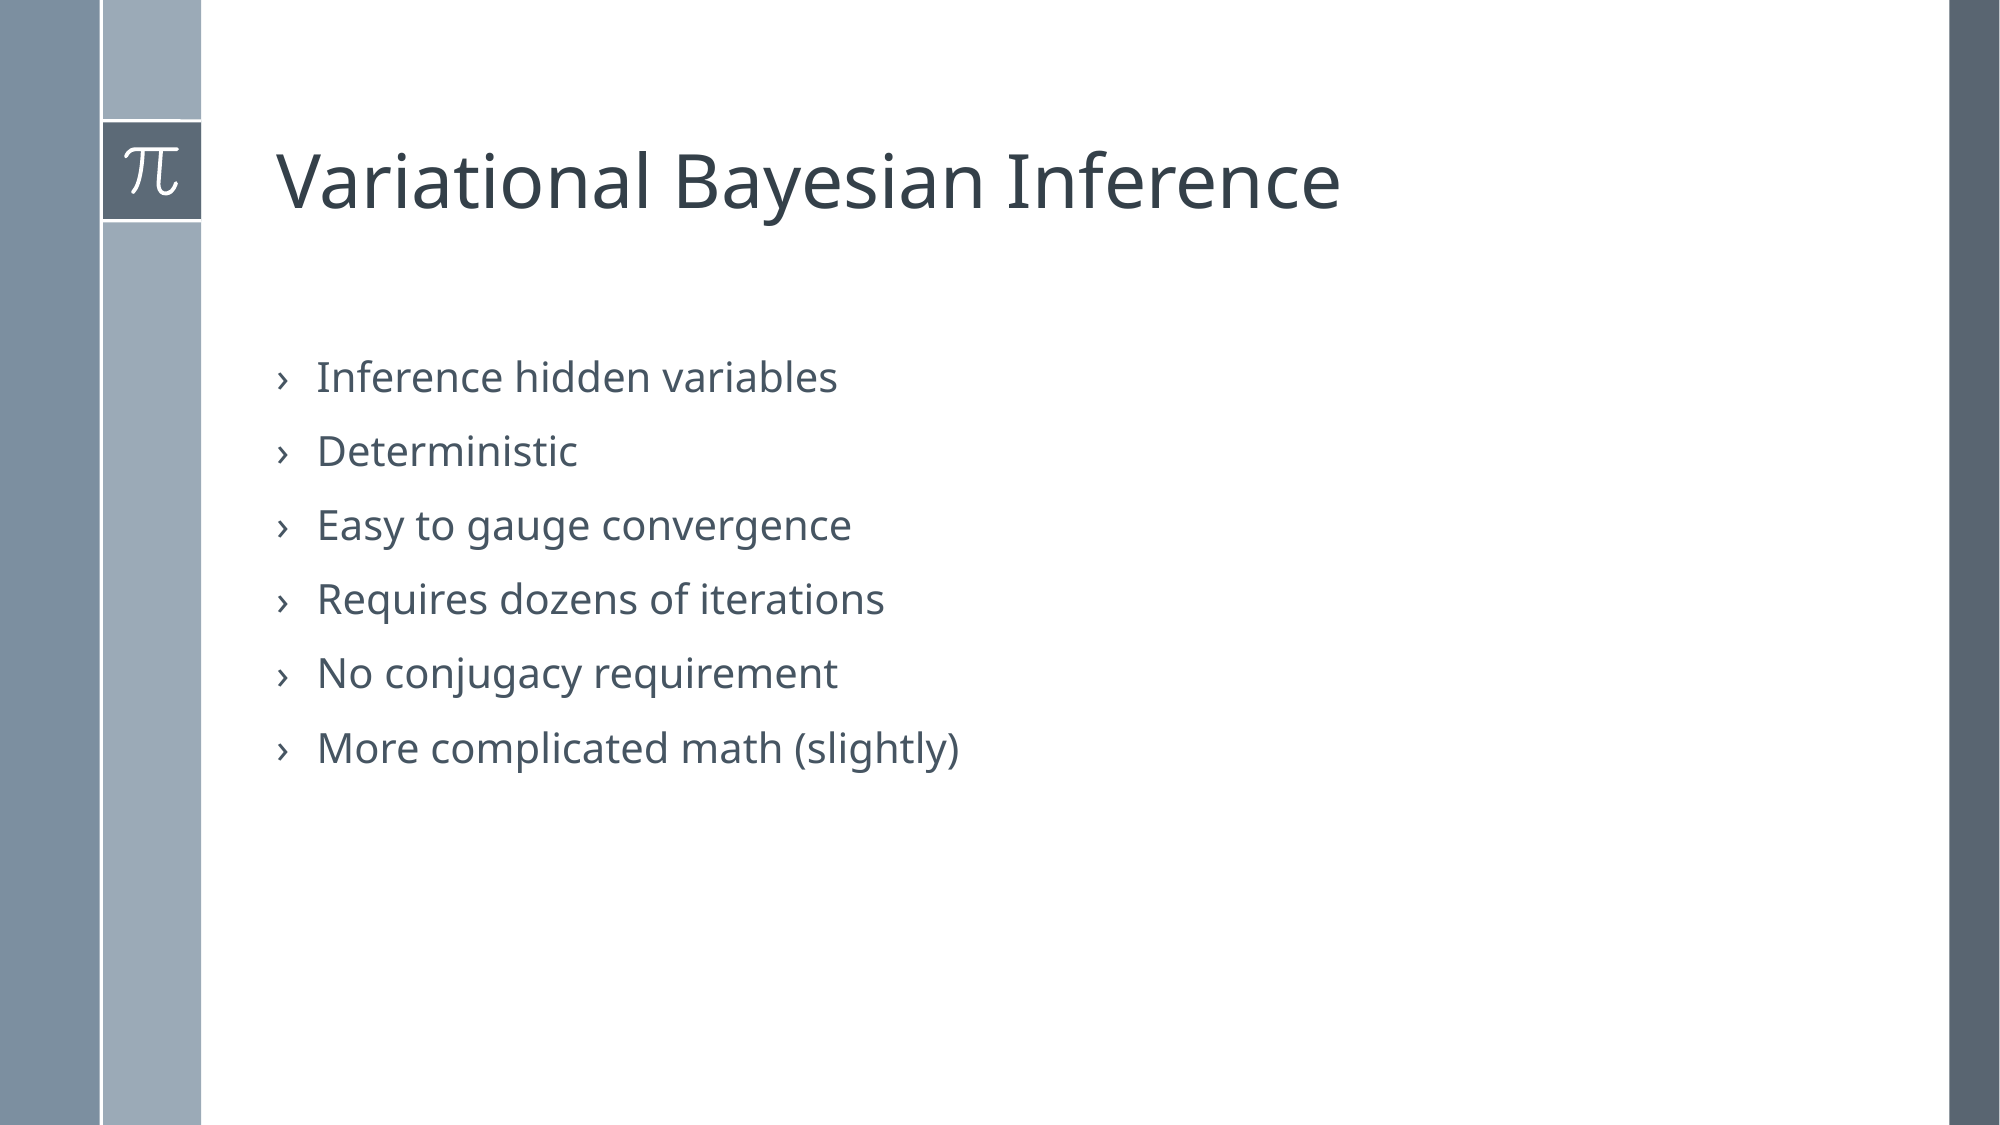

Variational Bayesian Inference
Inference hidden variables
Deterministic
Easy to gauge convergence
Requires dozens of iterations
No conjugacy requirement
More complicated math (slightly)